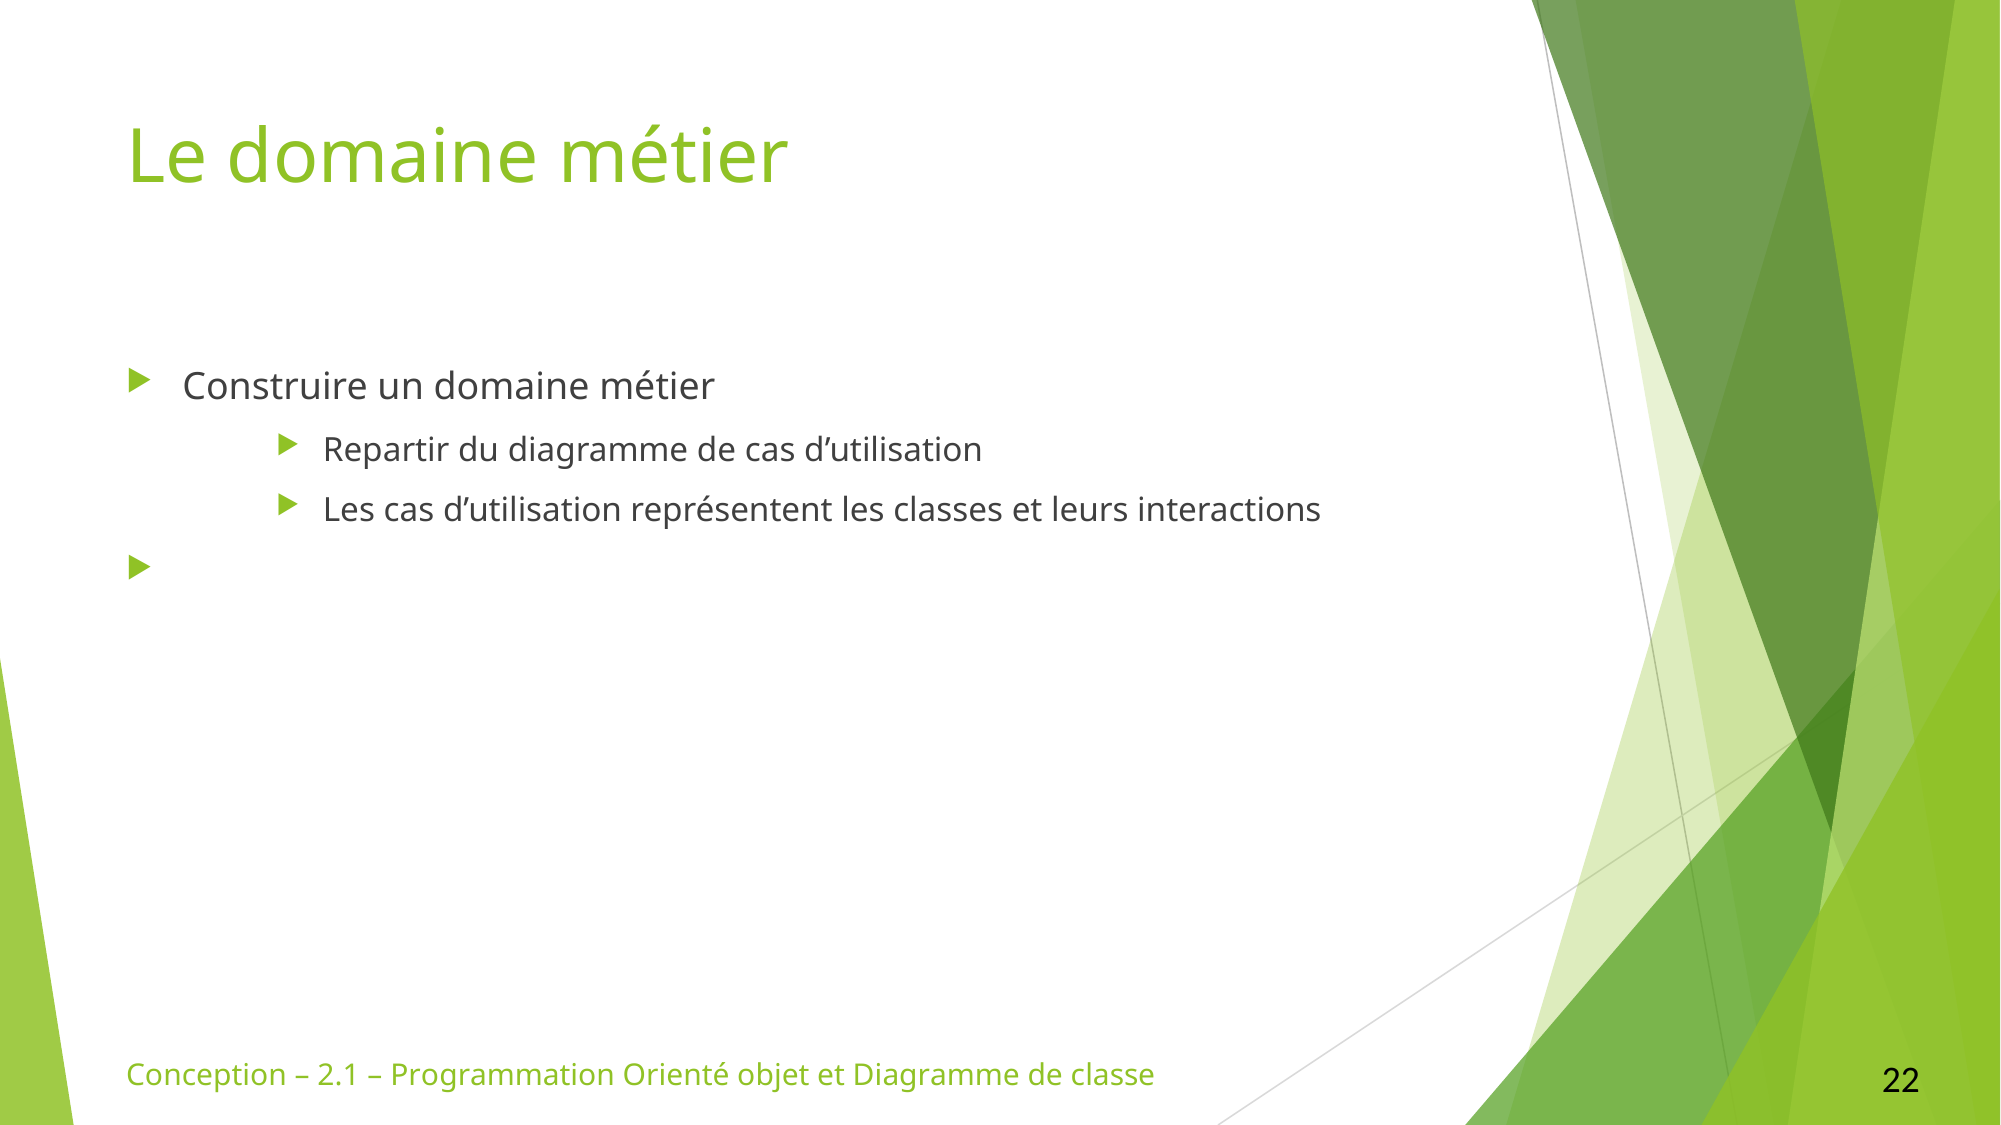

# Le domaine métier
Construire un domaine métier
Repartir du diagramme de cas d’utilisation
Les cas d’utilisation représentent les classes et leurs interactions
Conception – 2.1 – Programmation Orienté objet et Diagramme de classe